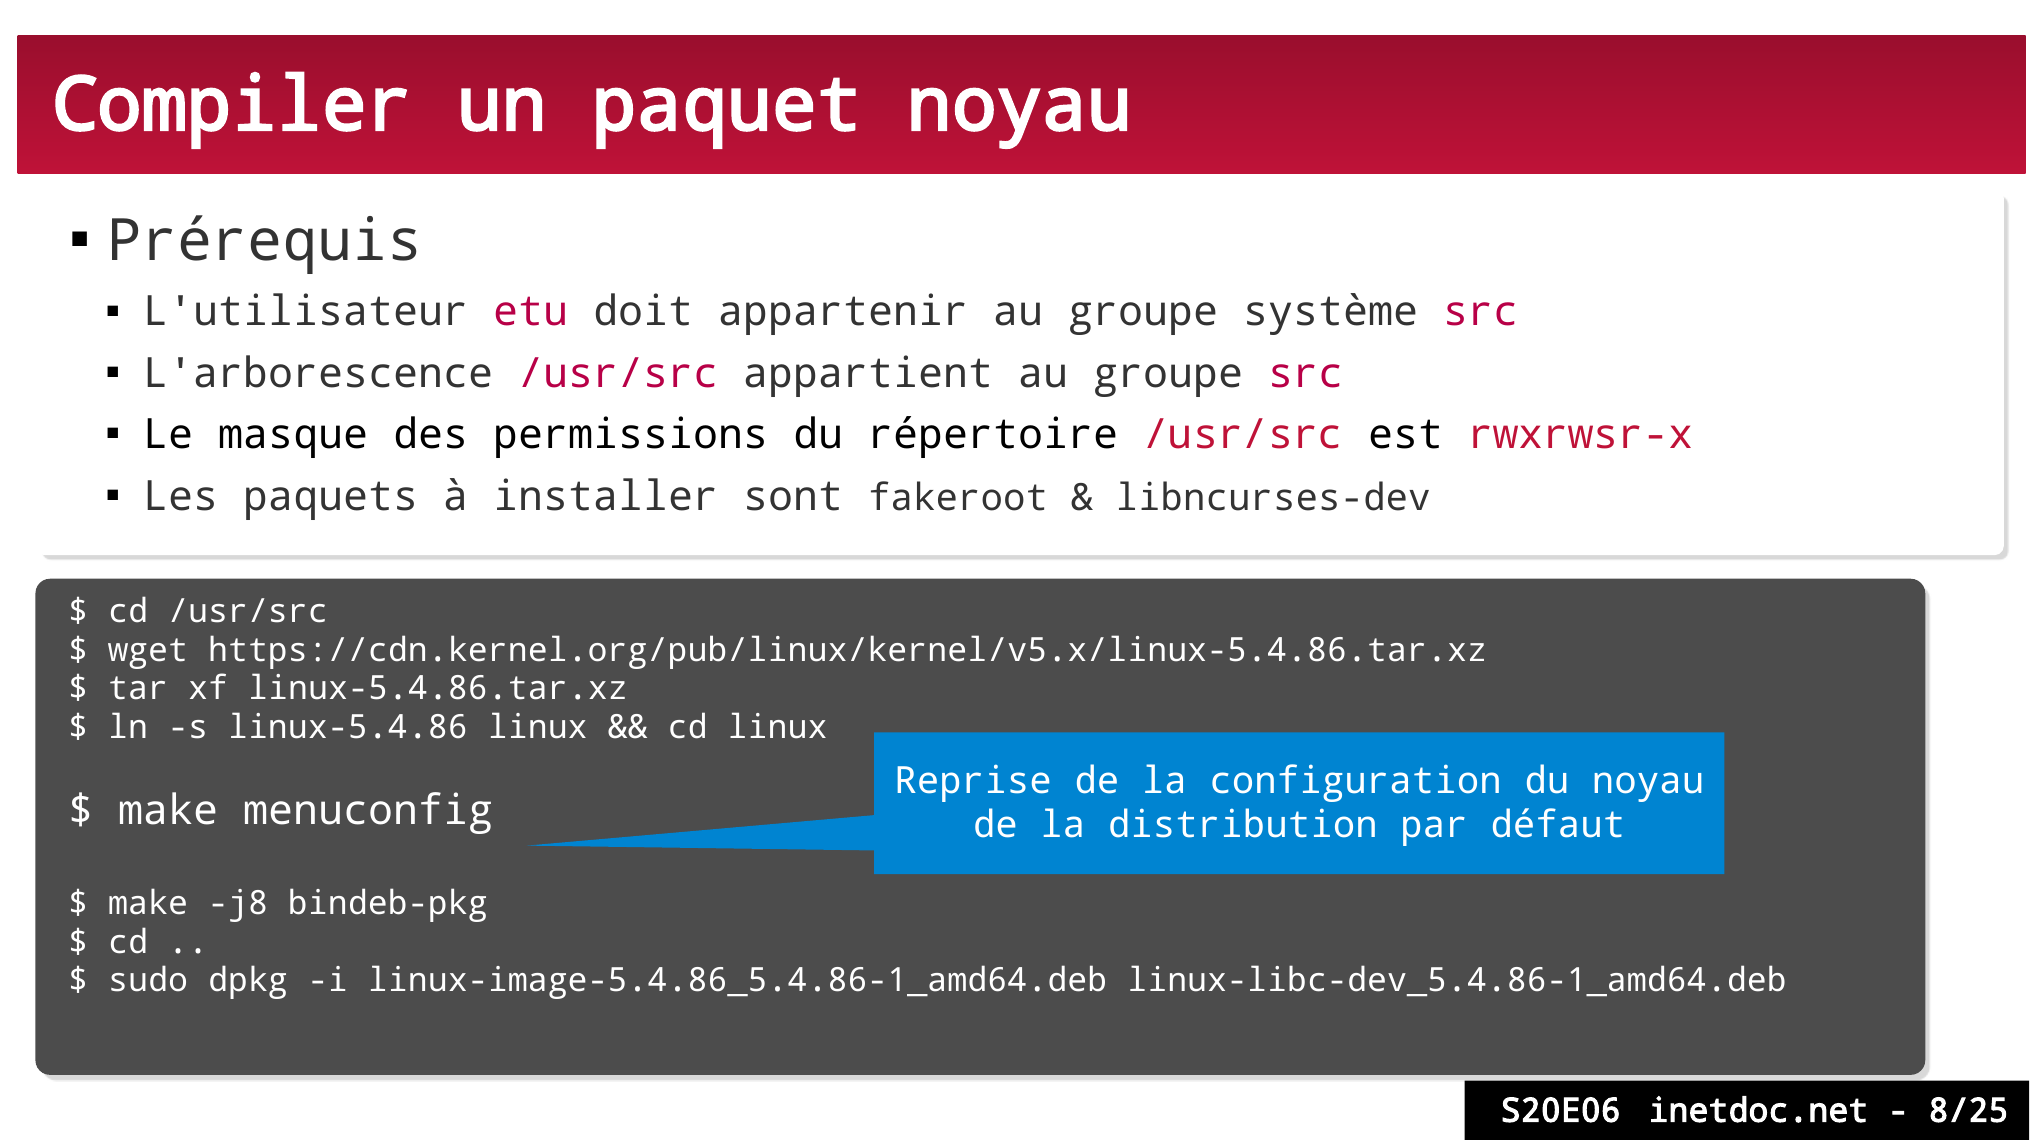

Compiler un paquet noyau
Prérequis
L'utilisateur etu doit appartenir au groupe système src
L'arborescence /usr/src appartient au groupe src
Le masque des permissions du répertoire /usr/src est rwxrwsr-x
Les paquets à installer sont fakeroot & libncurses-dev
$ cd /usr/src
$ wget https://cdn.kernel.org/pub/linux/kernel/v5.x/linux-5.4.86.tar.xz
$ tar xf linux-5.4.86.tar.xz
$ ln -s linux-5.4.86 linux && cd linux
$ make menuconfig
$ make -j8 bindeb-pkg
$ cd ..
$ sudo dpkg -i linux-image-5.4.86_5.4.86-1_amd64.deb linux-libc-dev_5.4.86-1_amd64.deb
Reprise de la configuration du noyau de la distribution par défaut
S20E06	inetdoc.net - /25